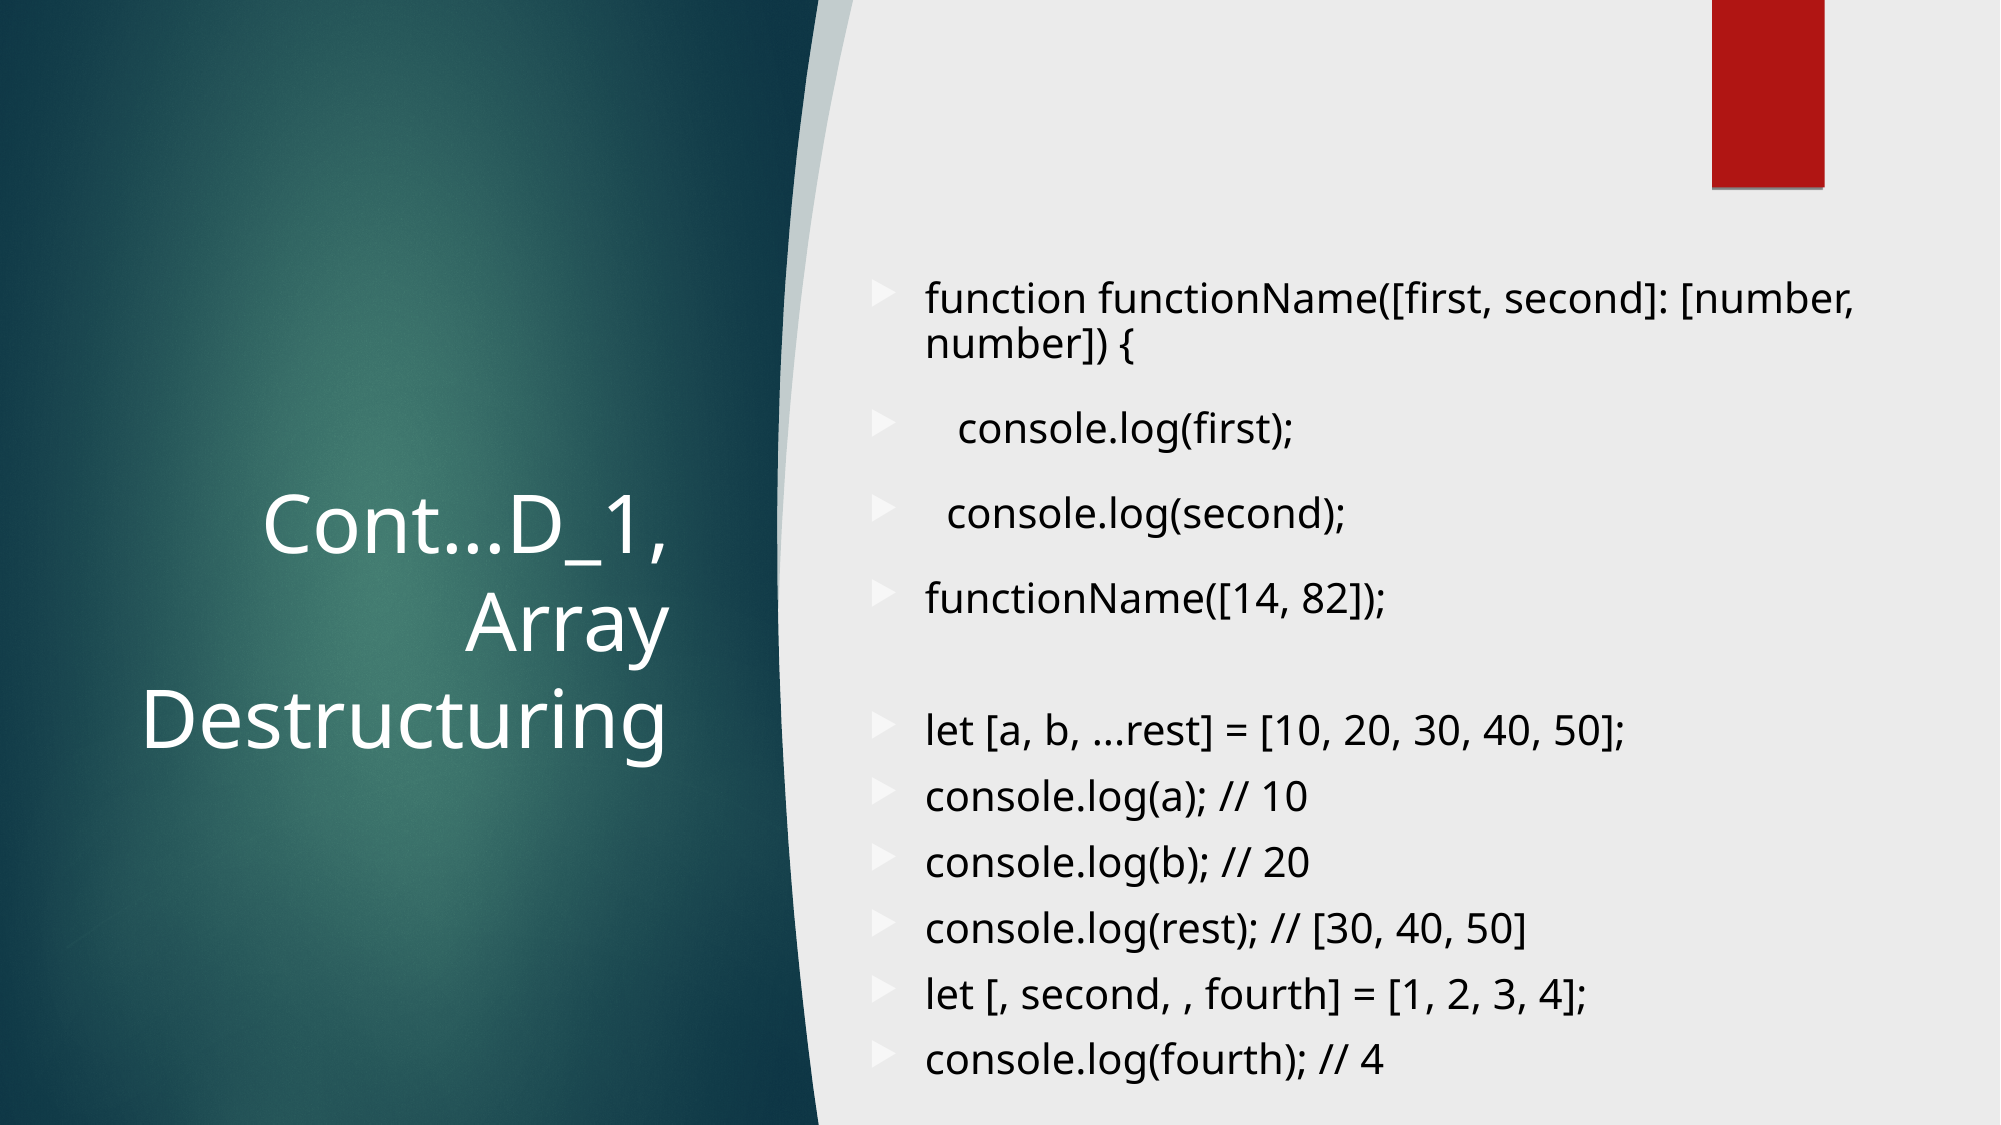

# Cont...D_1, Array Destructuring
function functionName([first, second]: [number, number]) {
 console.log(first);
 console.log(second);
functionName([14, 82]);
let [a, b, ...rest] = [10, 20, 30, 40, 50];
console.log(a); // 10
console.log(b); // 20
console.log(rest); // [30, 40, 50]
let [, second, , fourth] = [1, 2, 3, 4];
console.log(fourth); // 4